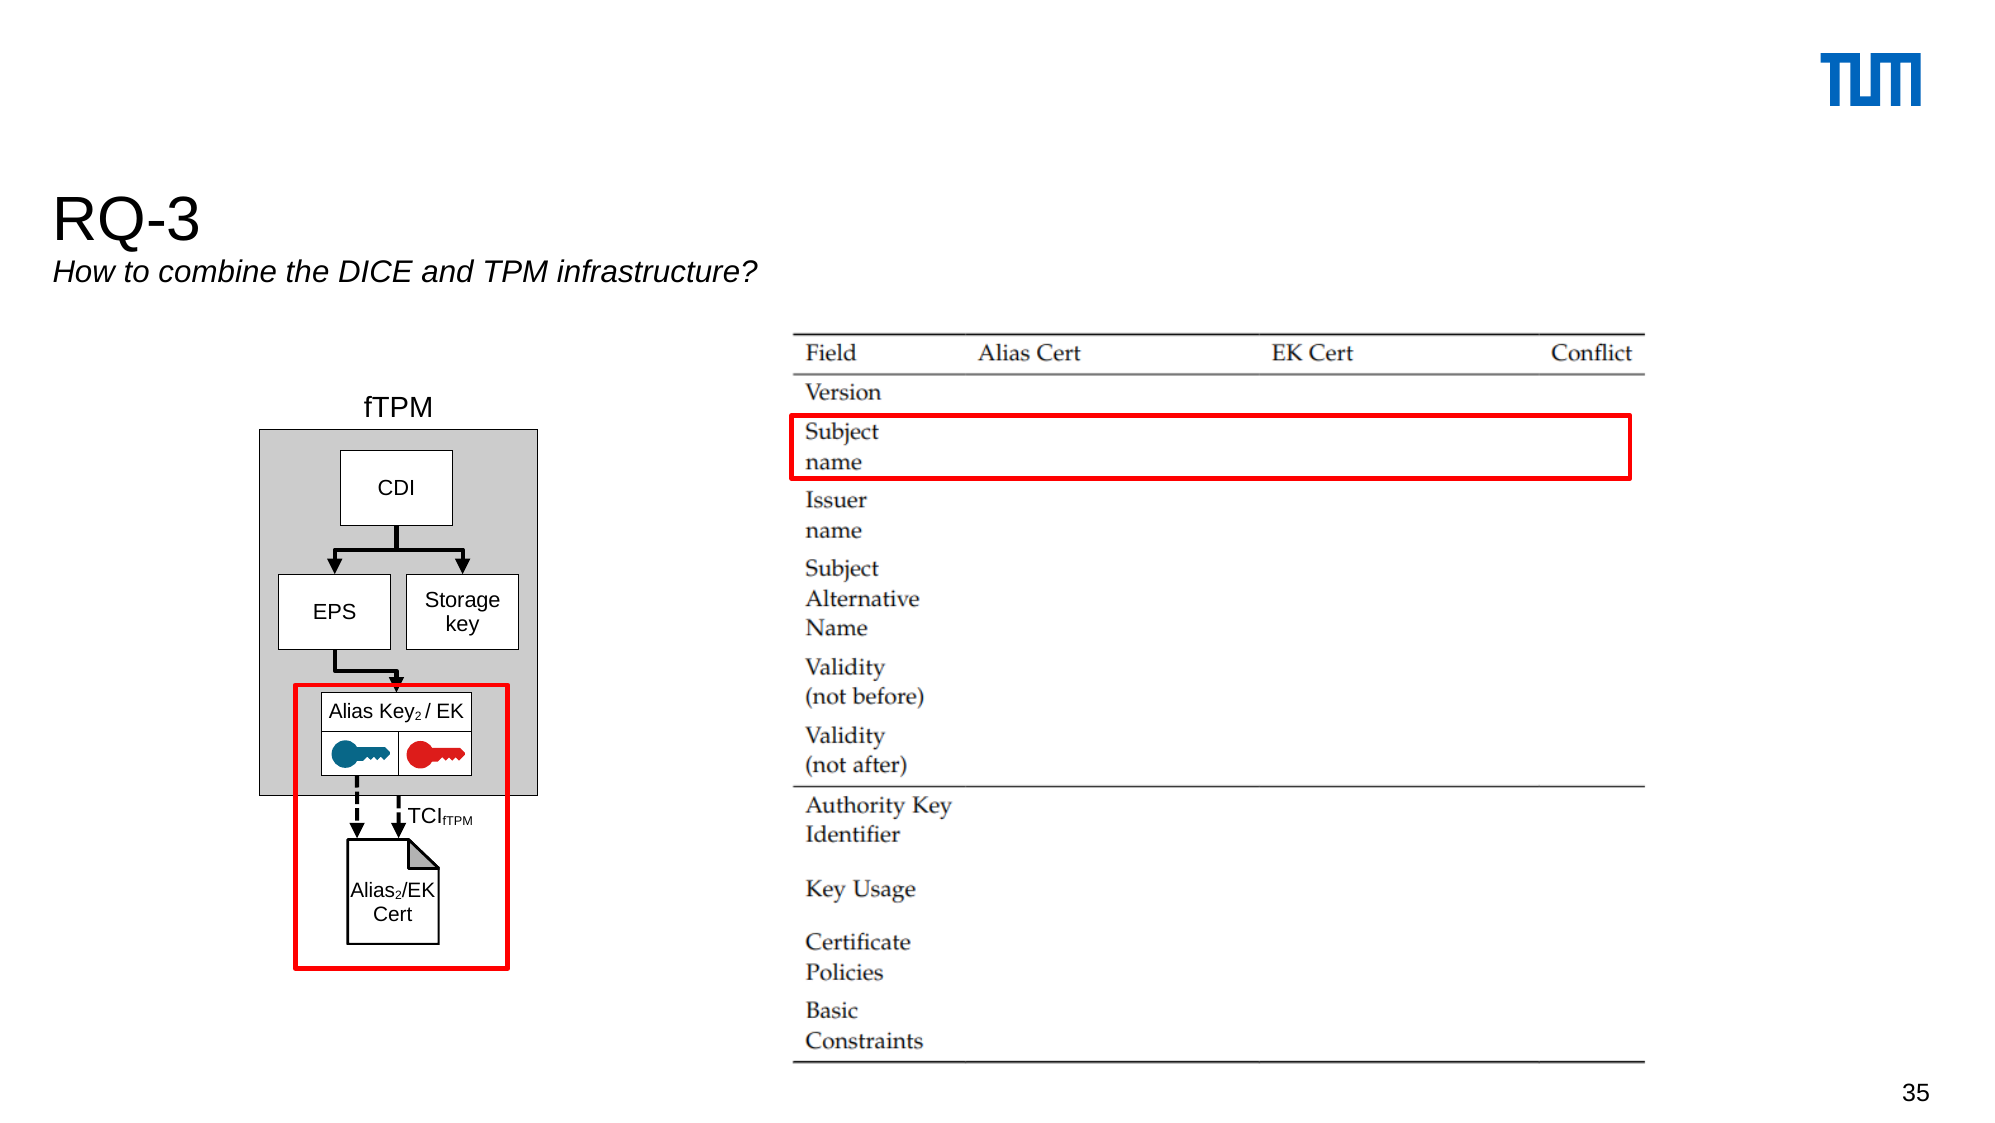

# RQ-3 How to combine the DICE and TPM infrastructure?
fTPM
CDI
EPS
Storage
key
Alias Key2 / EK
TCIfTPM
Alias2/EK
Cert
35